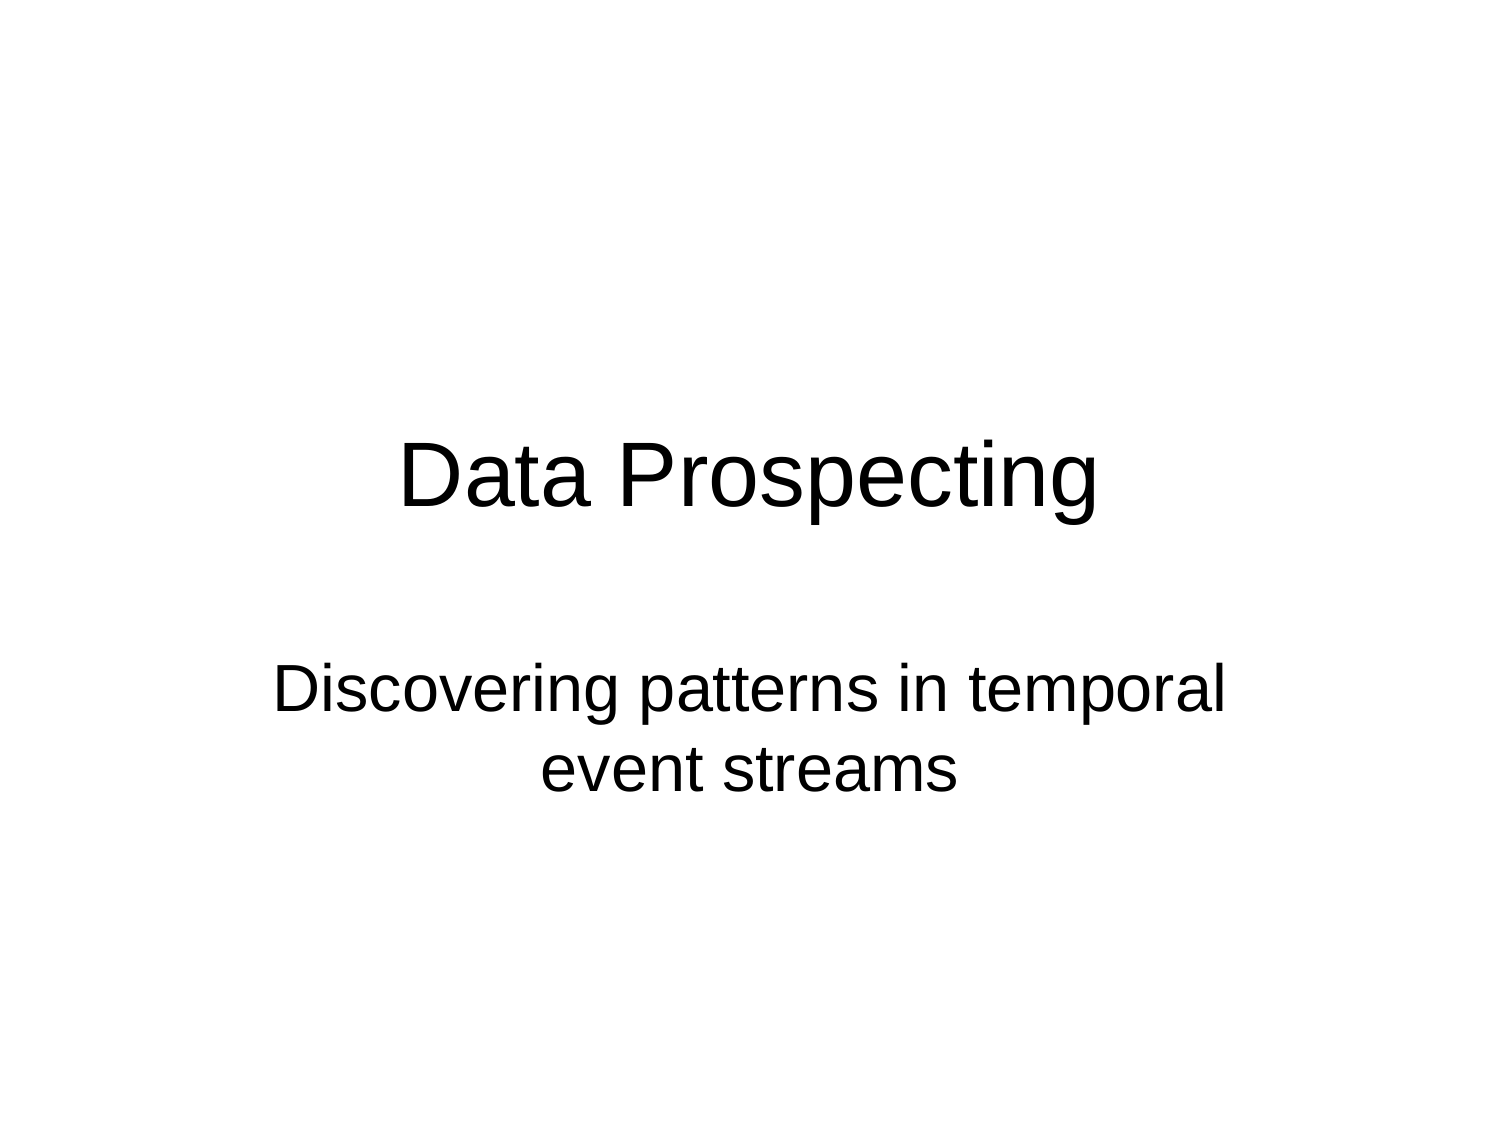

# Data Prospecting
Discovering patterns in temporal event streams